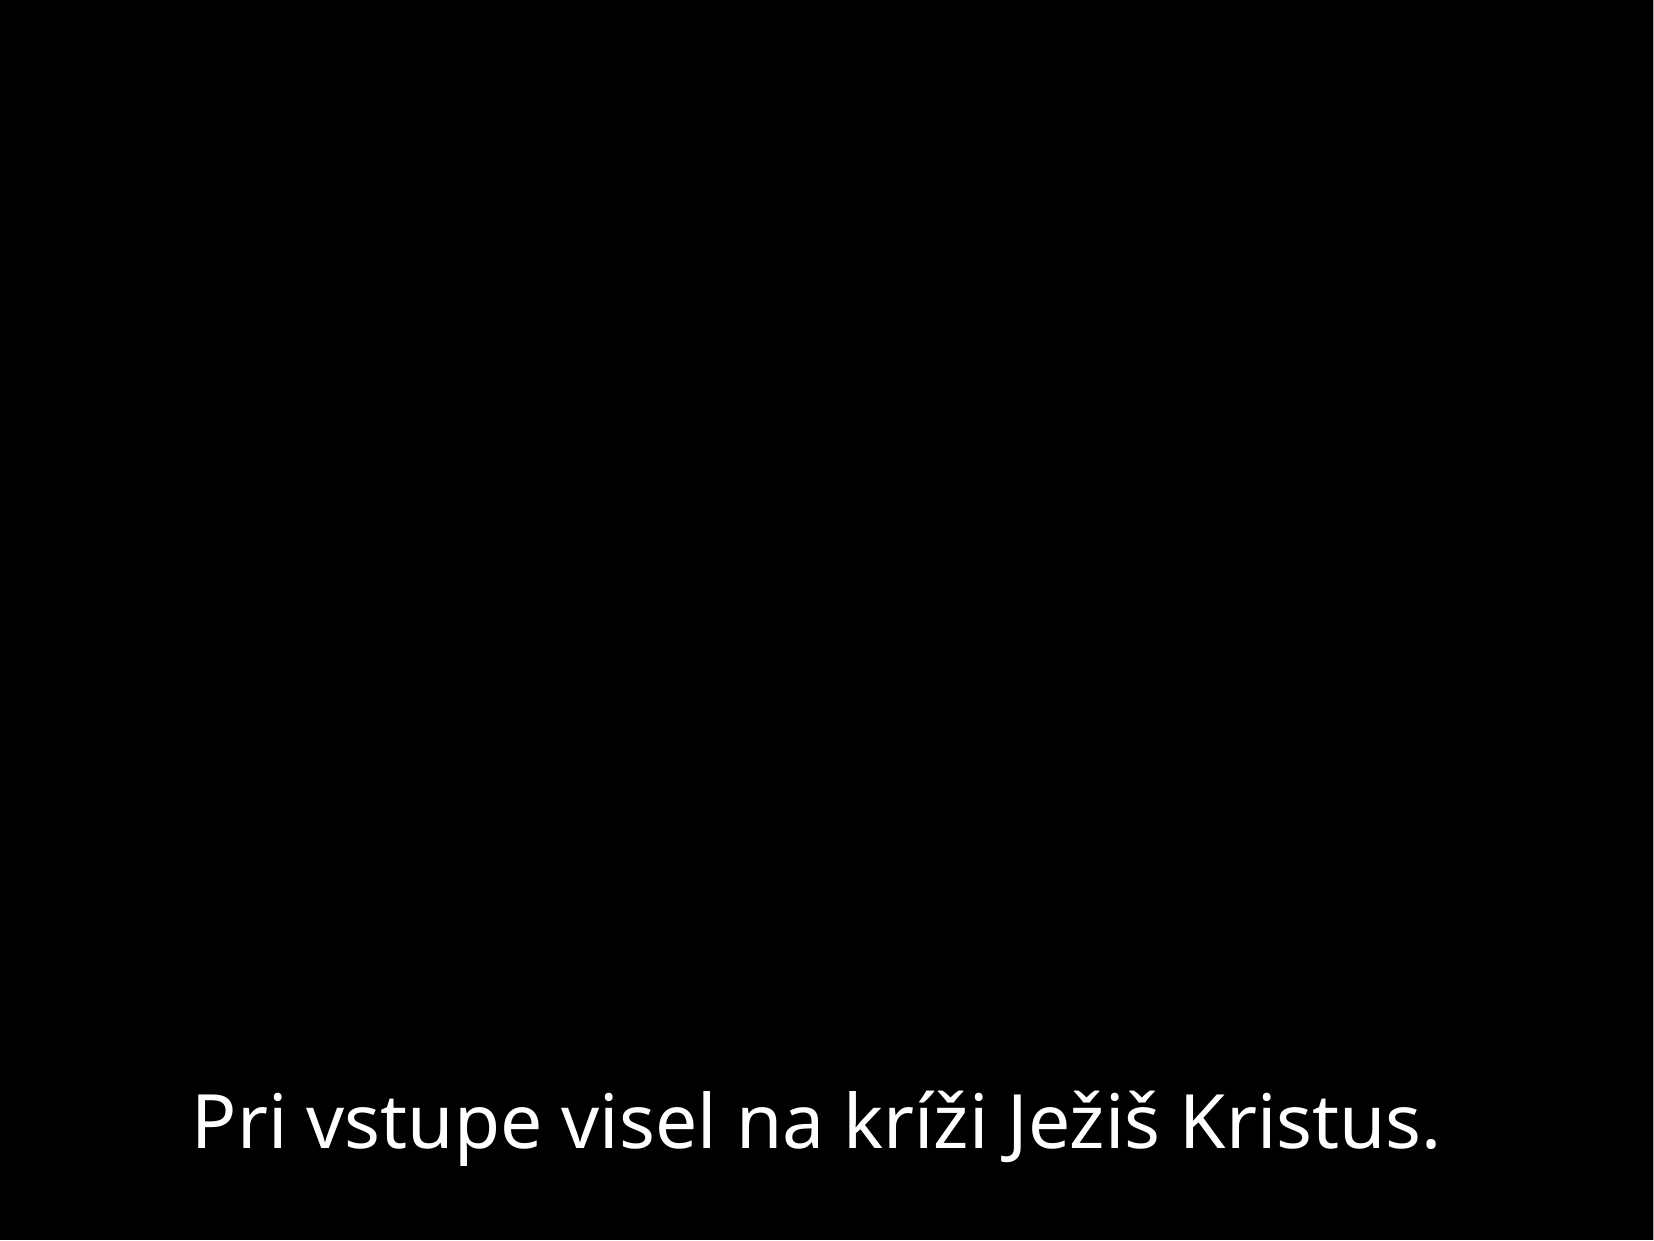

# Pri vstupe visel na kríži Ježiš Kristus.